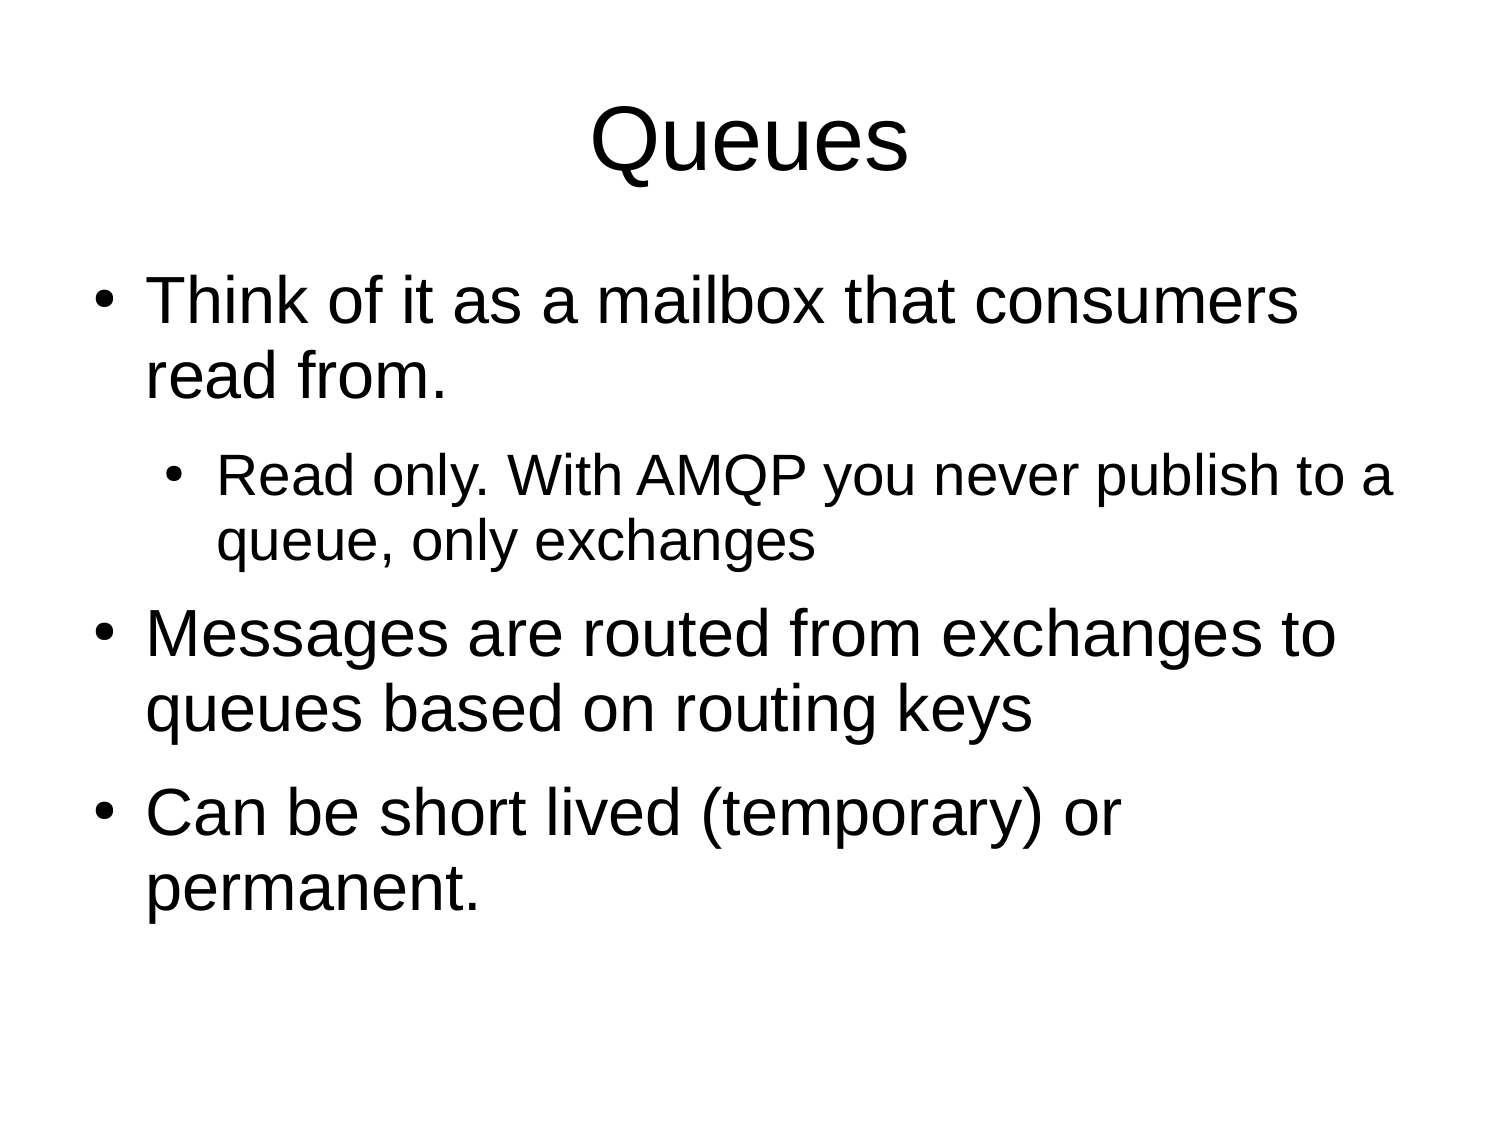

# Queues
Think of it as a mailbox that consumers read from.
Read only. With AMQP you never publish to a queue, only exchanges
Messages are routed from exchanges to queues based on routing keys
Can be short lived (temporary) or permanent.